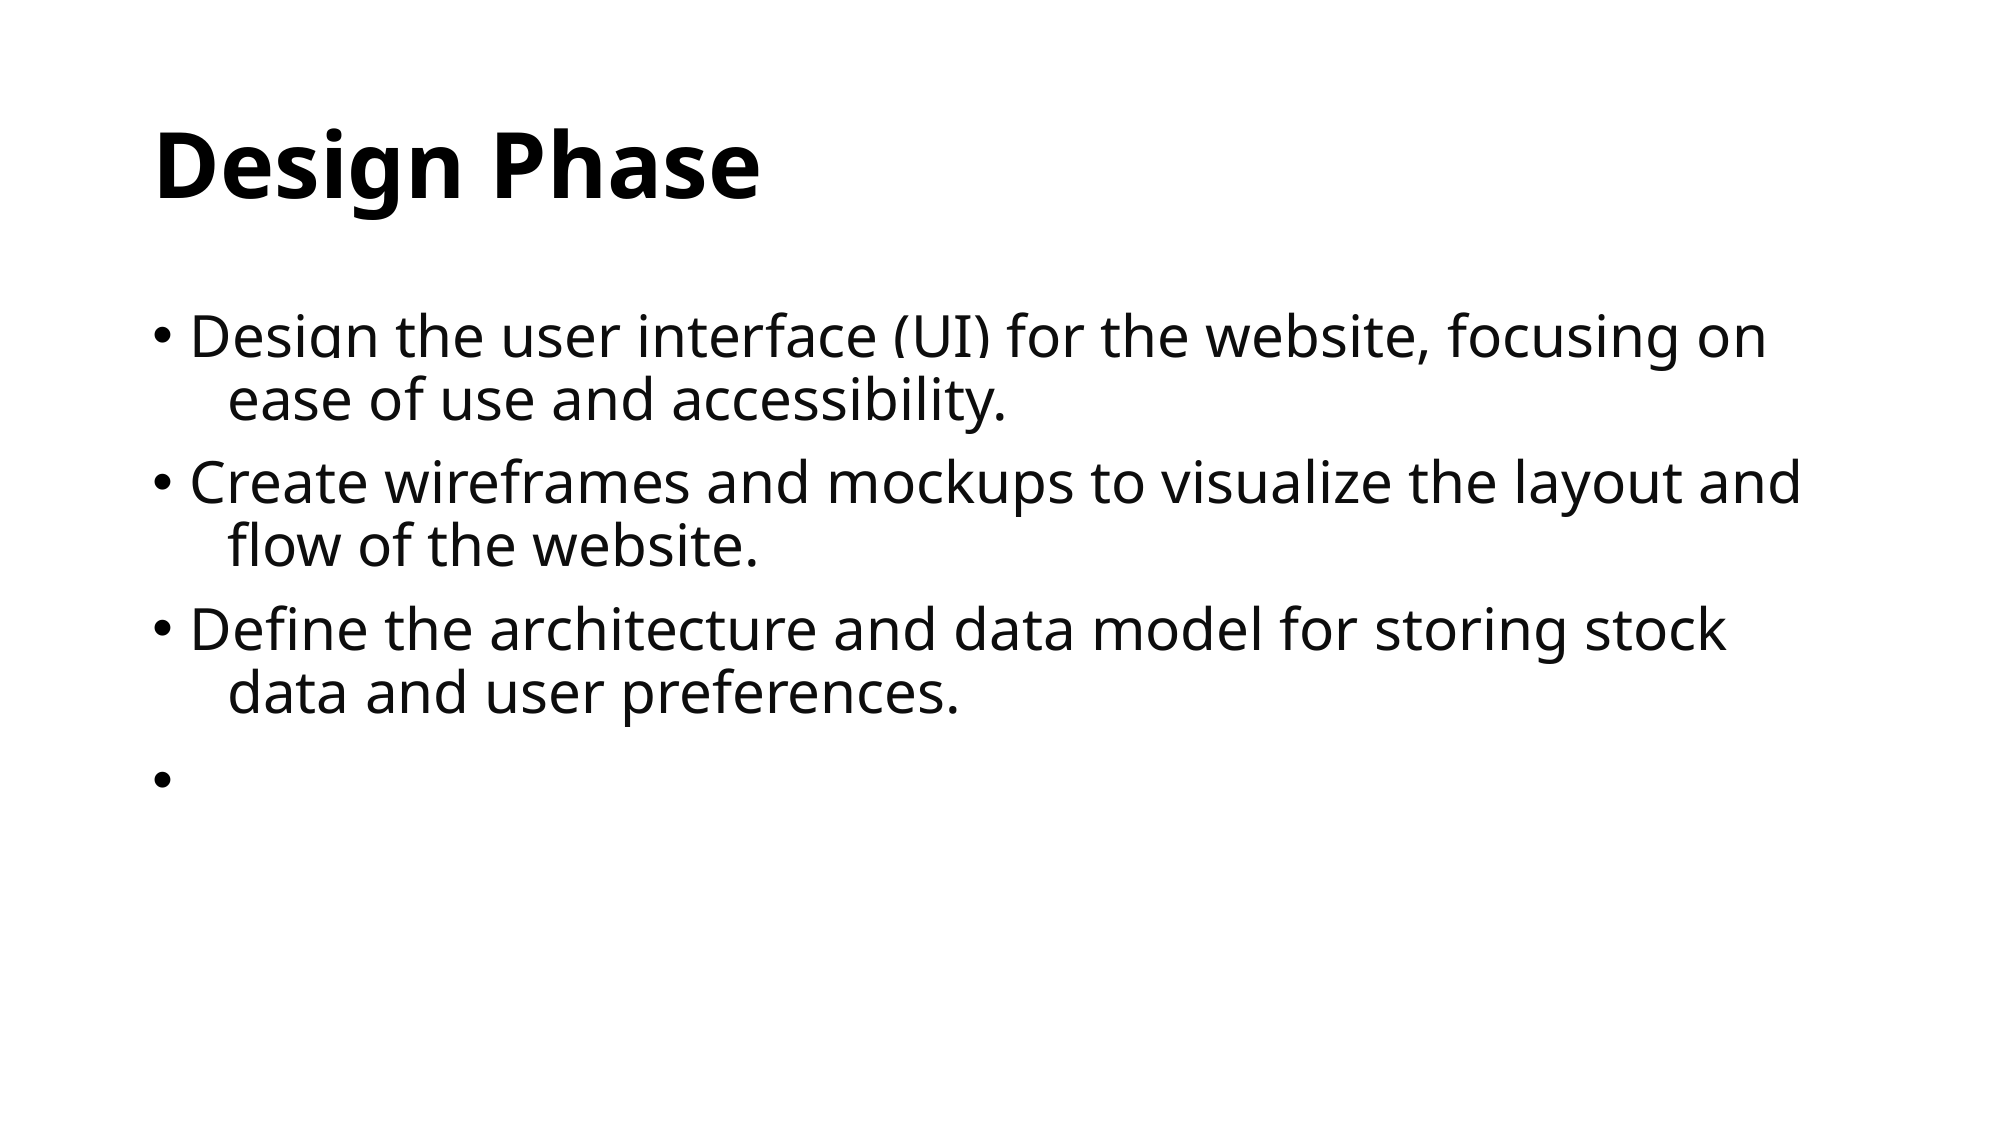

# Design Phase
Design the user interface (UI) for the website, focusing on ease of use and accessibility.
Create wireframes and mockups to visualize the layout and flow of the website.
Define the architecture and data model for storing stock data and user preferences.